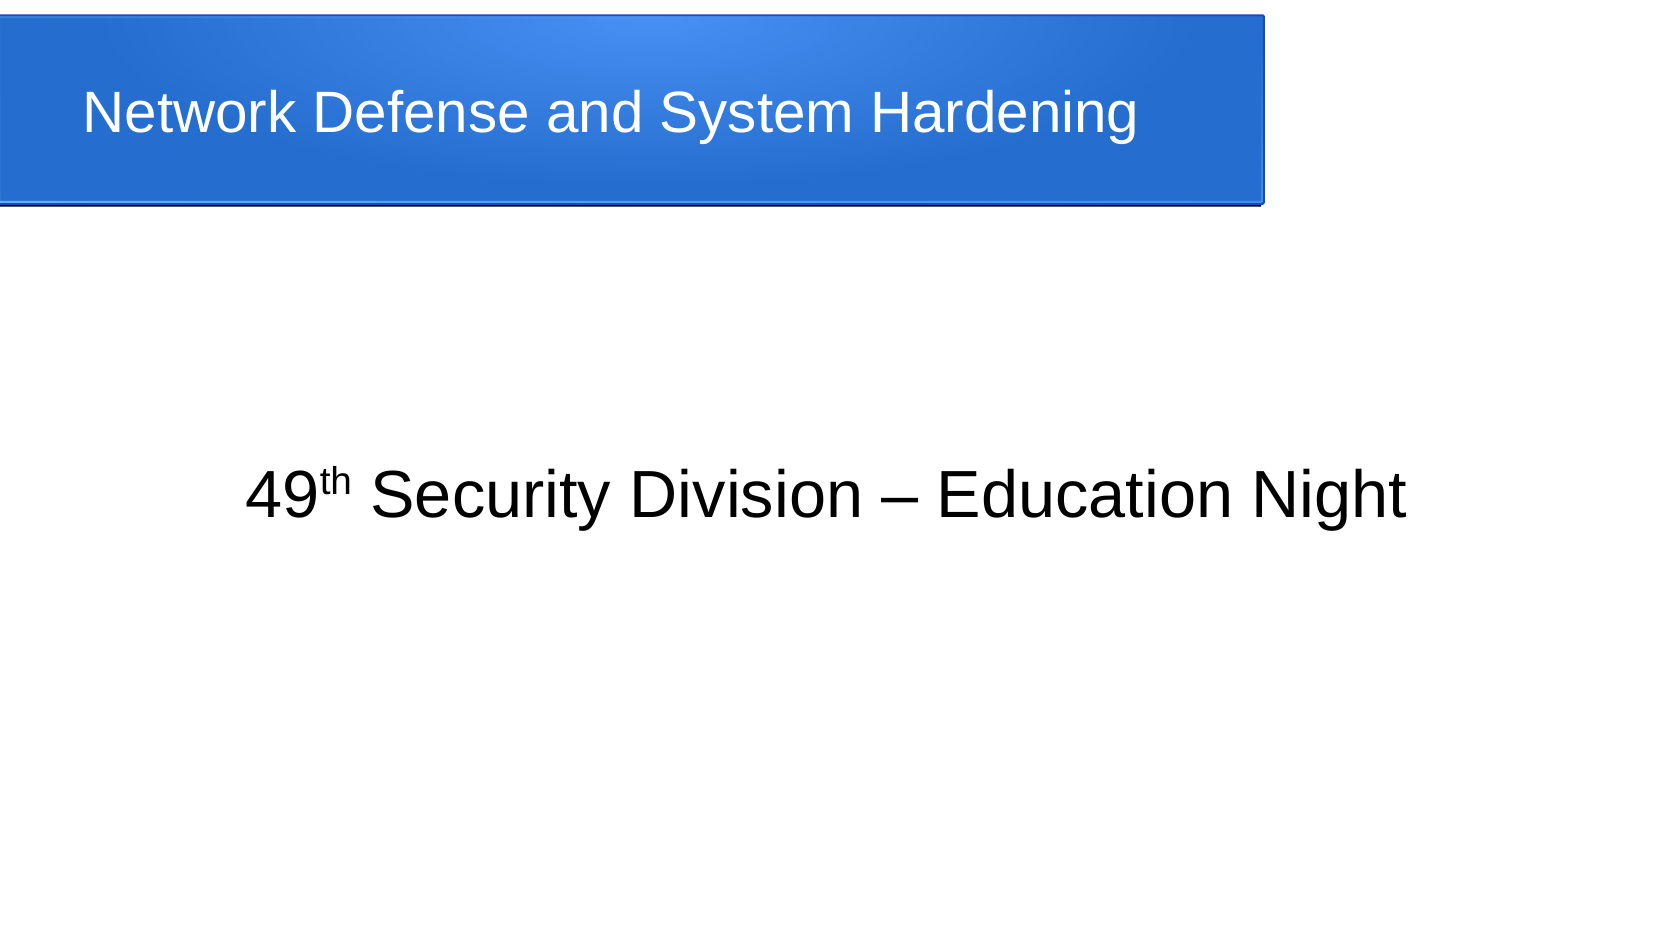

# Network Defense and System Hardening
49th Security Division – Education Night